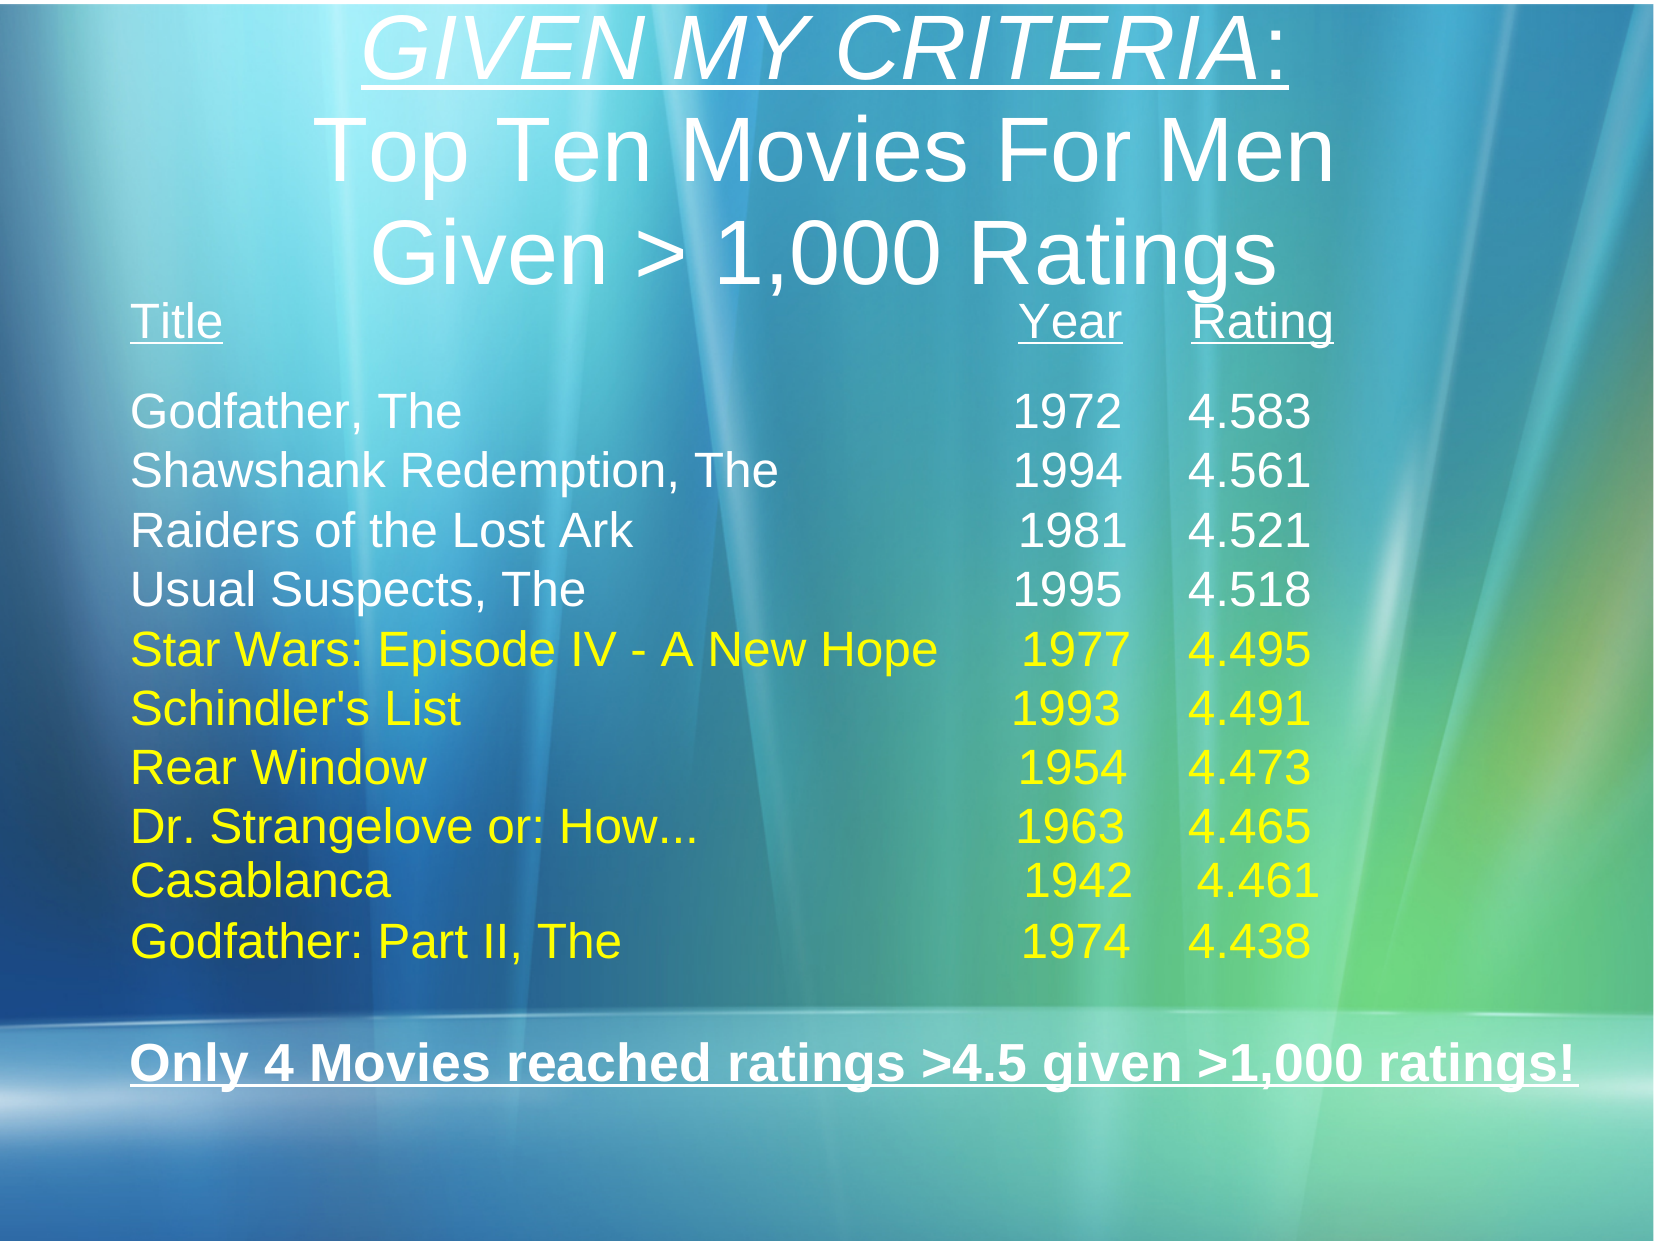

# GIVEN MY CRITERIA: Top Ten Movies For Men Given > 1,000 Ratings
Title 			 				 Year Rating
Godfather, The 1972		4.583
Shawshank Redemption, The 1994		4.561
Raiders of the Lost Ark 1981	4.521
Usual Suspects, The 1995		4.518
Star Wars: Episode IV - A New Hope 1977		4.495
Schindler's List 1993		4.491
Rear Window 1954		4.473
Dr. Strangelove or: How... 1963		4.465
Casablanca 	 1942	 4.461
Godfather: Part II, The 1974		4.438
Only 4 Movies reached ratings >4.5 given >1,000 ratings!